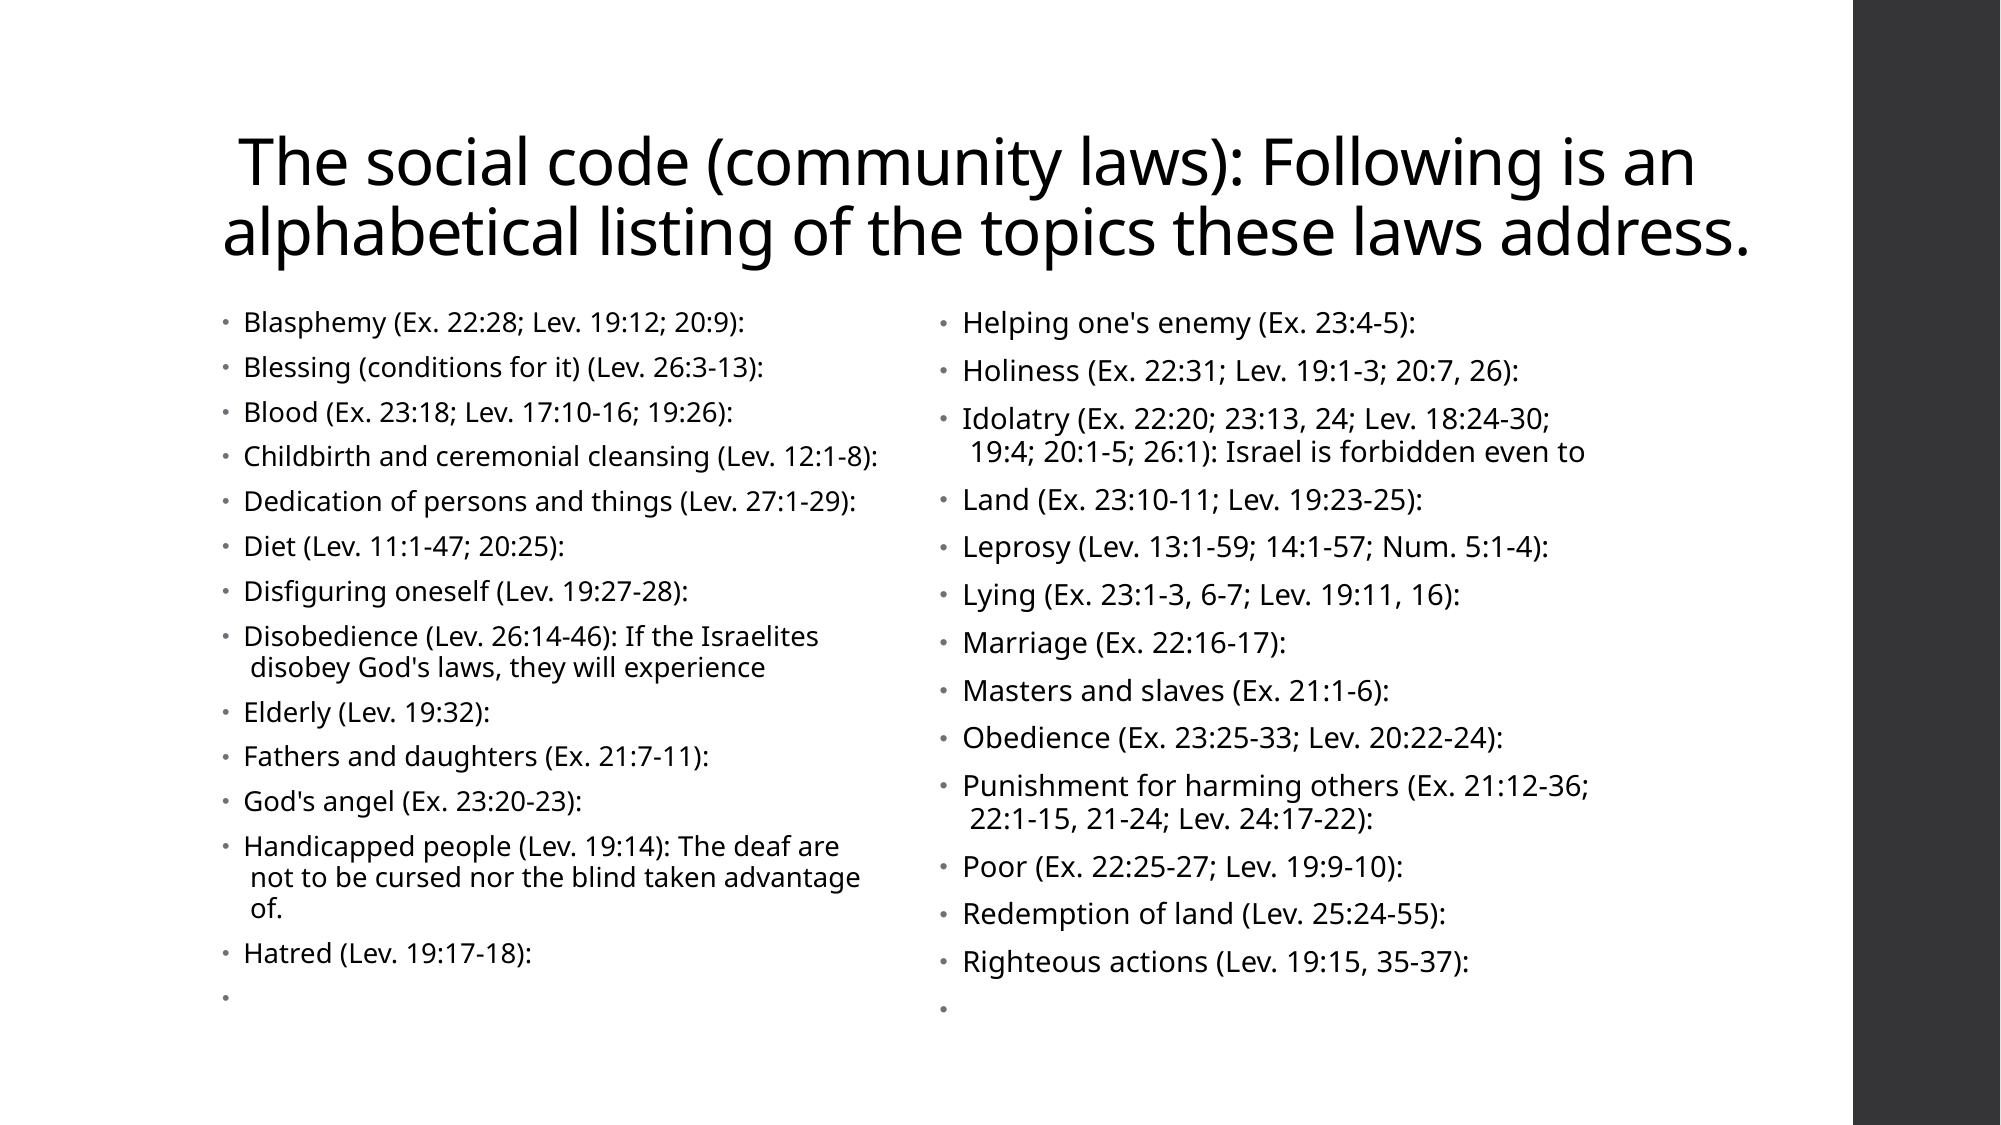

# The social code (community laws): Following is an alphabetical listing of the topics these laws address.
 Blasphemy (Ex. 22:28; Lev. 19:12; 20:9):
 Blessing (conditions for it) (Lev. 26:3-13):
 Blood (Ex. 23:18; Lev. 17:10-16; 19:26):
 Childbirth and ceremonial cleansing (Lev. 12:1-8):
 Dedication of persons and things (Lev. 27:1-29):
 Diet (Lev. 11:1-47; 20:25):
 Disfiguring oneself (Lev. 19:27-28):
 Disobedience (Lev. 26:14-46): If the Israelites disobey God's laws, they will experience
 Elderly (Lev. 19:32):
 Fathers and daughters (Ex. 21:7-11):
 God's angel (Ex. 23:20-23):
 Handicapped people (Lev. 19:14): The deaf are not to be cursed nor the blind taken advantage of.
 Hatred (Lev. 19:17-18):
 Helping one's enemy (Ex. 23:4-5):
 Holiness (Ex. 22:31; Lev. 19:1-3; 20:7, 26):
 Idolatry (Ex. 22:20; 23:13, 24; Lev. 18:24-30; 19:4; 20:1-5; 26:1): Israel is forbidden even to
 Land (Ex. 23:10-11; Lev. 19:23-25):
 Leprosy (Lev. 13:1-59; 14:1-57; Num. 5:1-4):
 Lying (Ex. 23:1-3, 6-7; Lev. 19:11, 16):
 Marriage (Ex. 22:16-17):
 Masters and slaves (Ex. 21:1-6):
 Obedience (Ex. 23:25-33; Lev. 20:22-24):
 Punishment for harming others (Ex. 21:12-36; 22:1-15, 21-24; Lev. 24:17-22):
 Poor (Ex. 22:25-27; Lev. 19:9-10):
 Redemption of land (Lev. 25:24-55):
 Righteous actions (Lev. 19:15, 35-37):